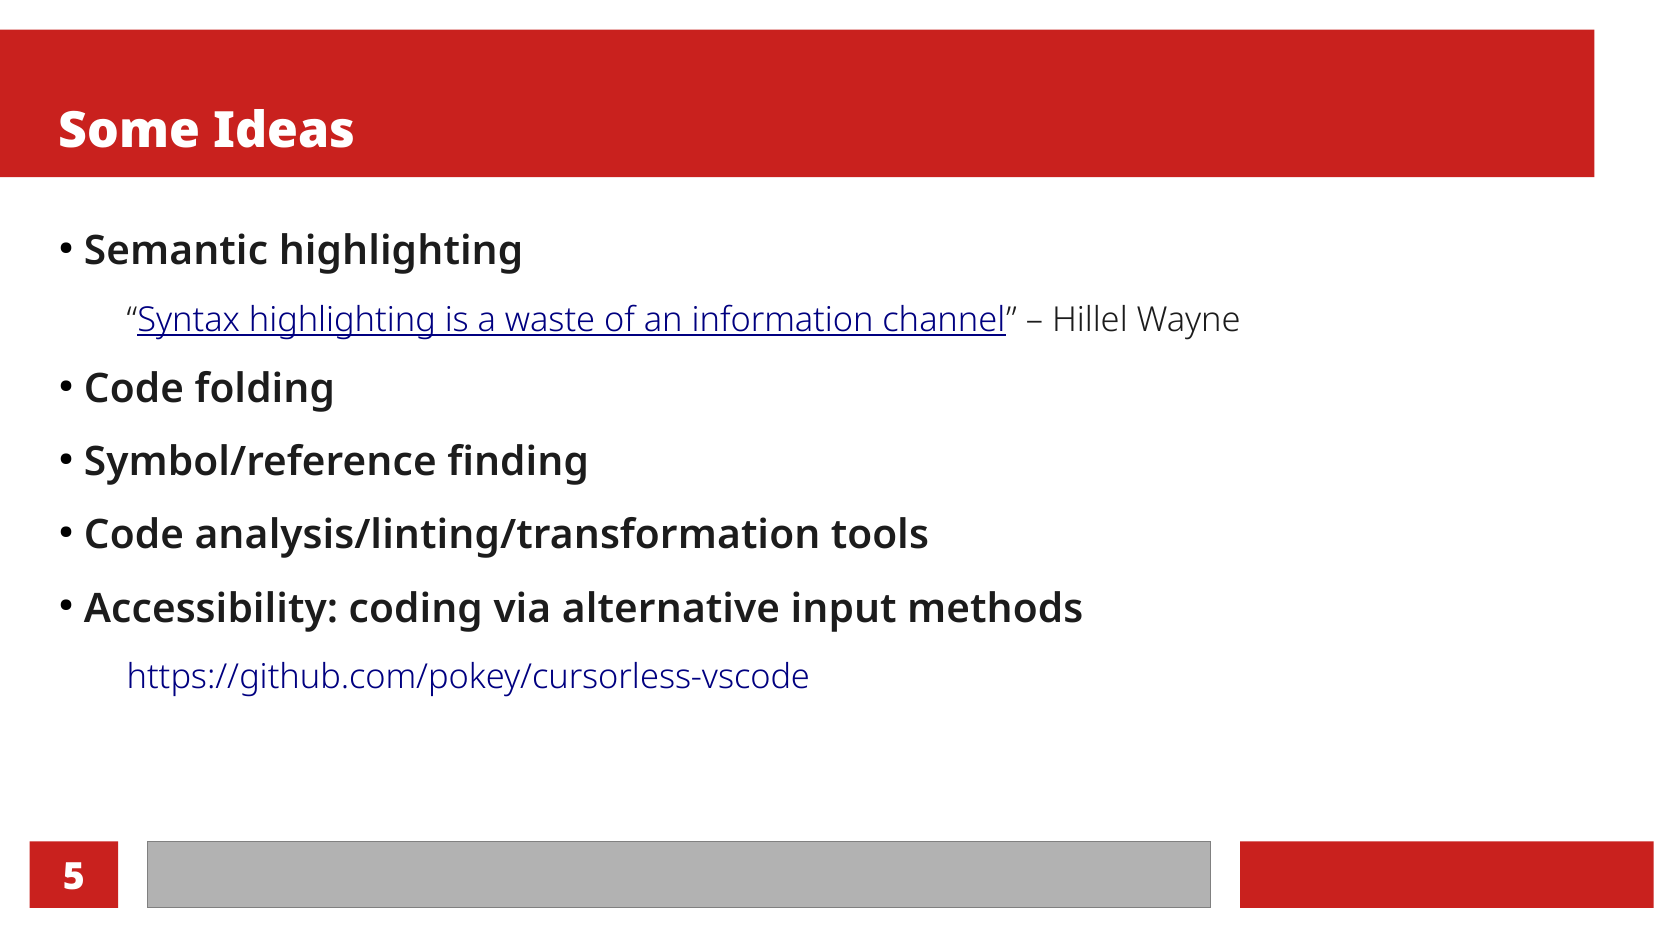

# Some Ideas
 Semantic highlighting
“Syntax highlighting is a waste of an information channel” – Hillel Wayne
 Code folding
 Symbol/reference finding
 Code analysis/linting/transformation tools
 Accessibility: coding via alternative input methods
https://github.com/pokey/cursorless-vscode
5